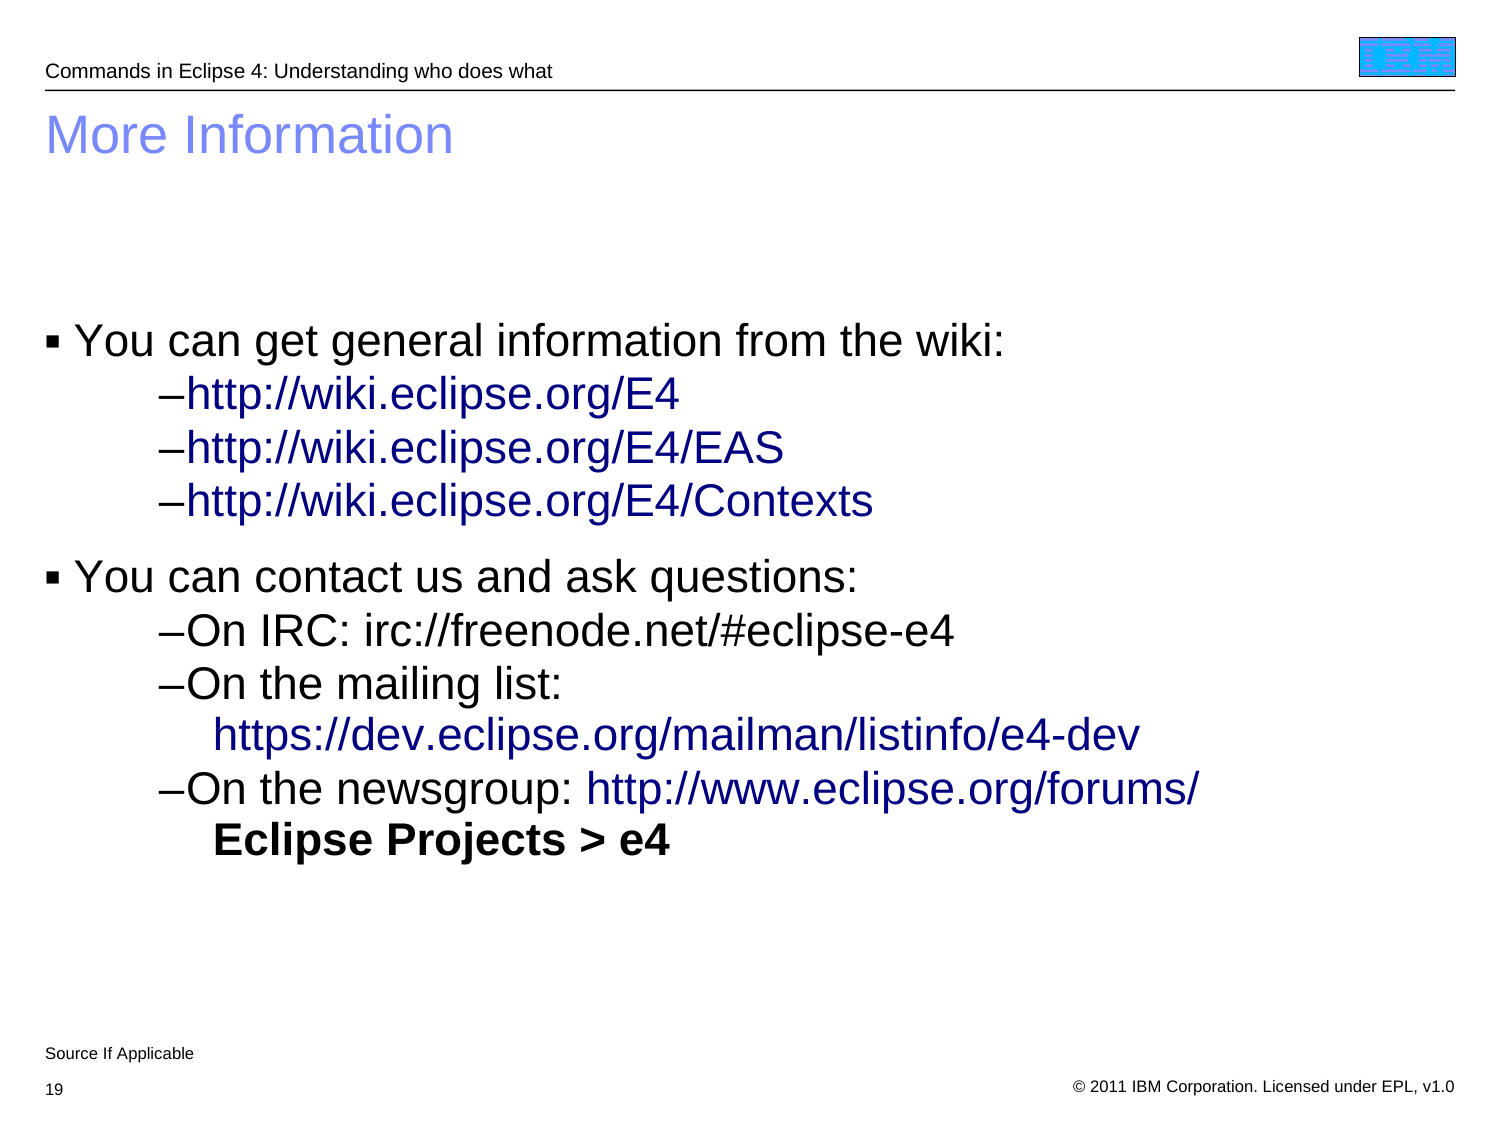

Commands in Eclipse 4: Understanding who does what
# More Information
You can get general information from the wiki:
http://wiki.eclipse.org/E4
http://wiki.eclipse.org/E4/EAS
http://wiki.eclipse.org/E4/Contexts
You can contact us and ask questions:
On IRC: irc://freenode.net/#eclipse-e4
On the mailing list: https://dev.eclipse.org/mailman/listinfo/e4-dev
On the newsgroup: http://www.eclipse.org/forums/
Eclipse Projects > e4
 Source If Applicable
19